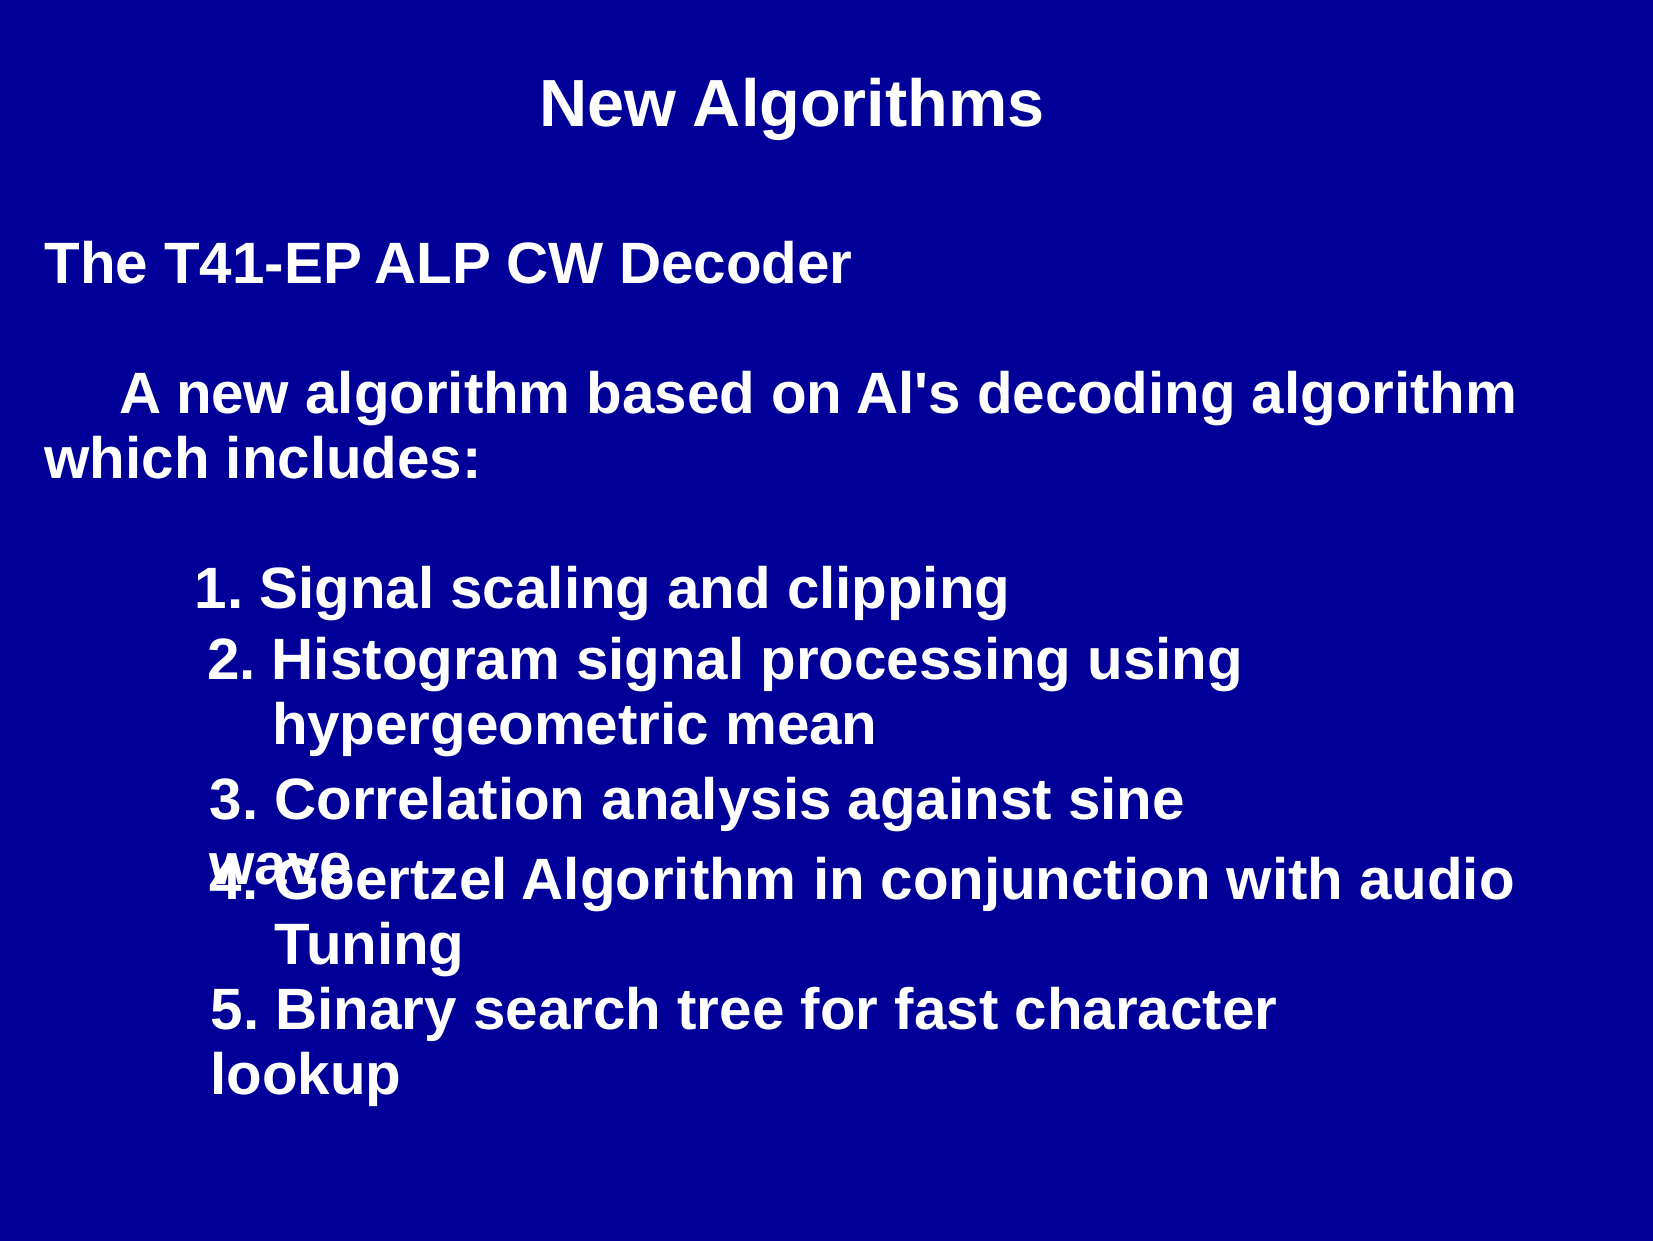

New Algorithms
The T41-EP ALP CW Decoder
	A new algorithm based on Al's decoding algorithm 		which includes:
		1. Signal scaling and clipping
2. Histogram signal processing using
 hypergeometric mean
3. Correlation analysis against sine wave
4. Goertzel Algorithm in conjunction with audio
 Tuning
5. Binary search tree for fast character lookup